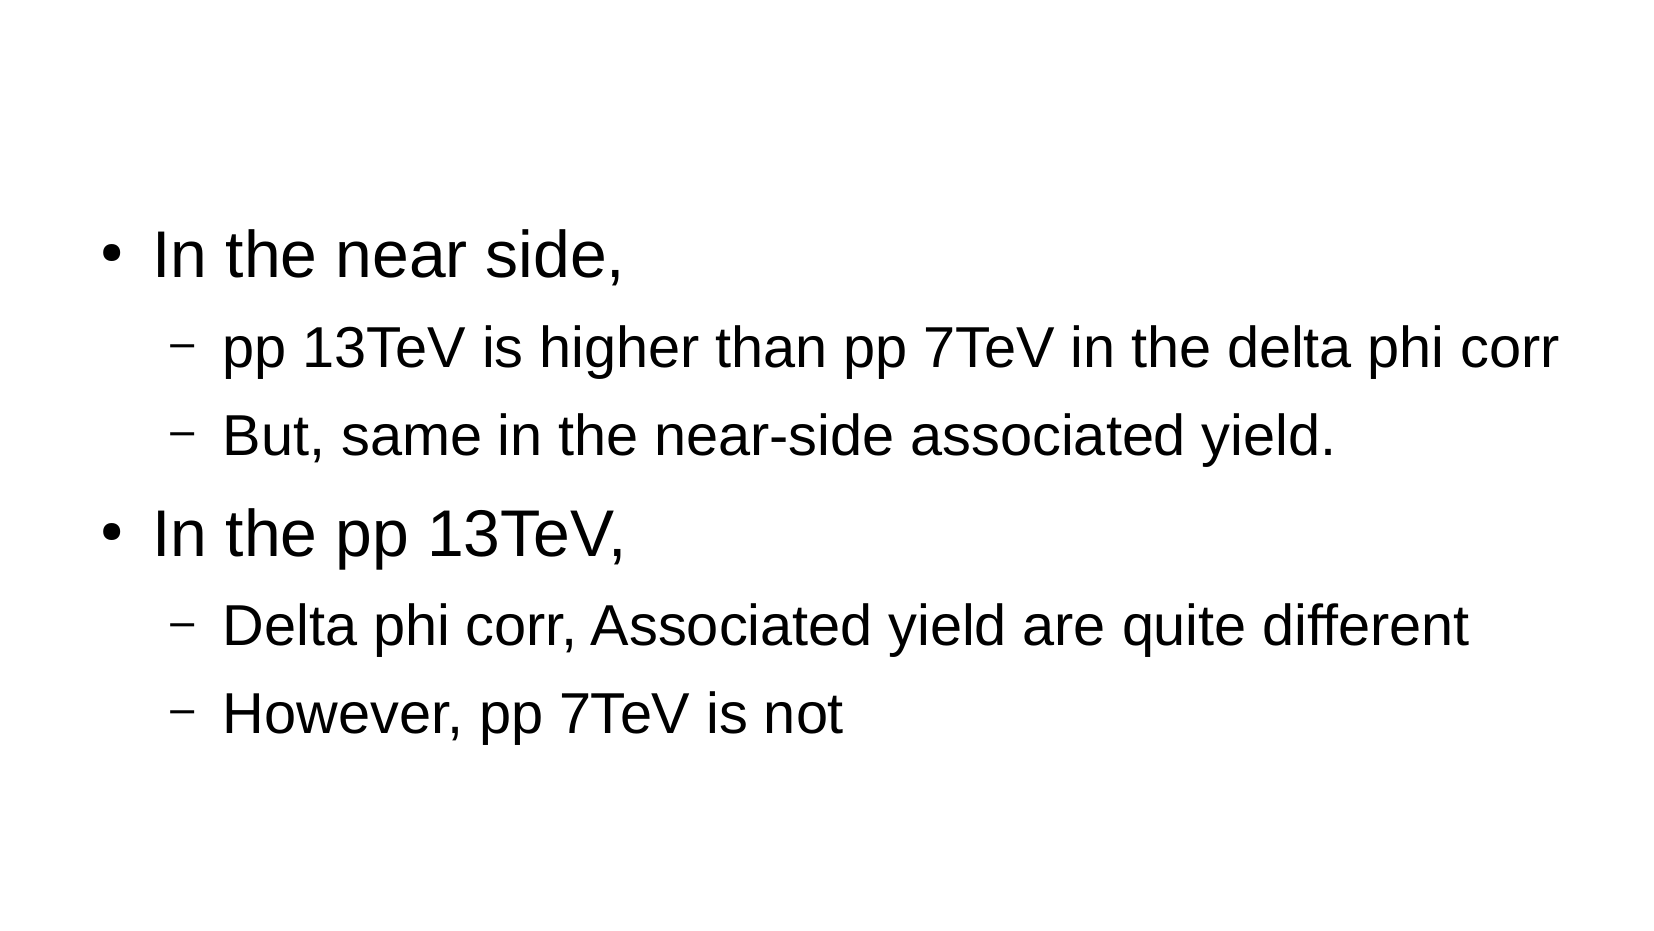

#
In the near side,
pp 13TeV is higher than pp 7TeV in the delta phi corr
But, same in the near-side associated yield.
In the pp 13TeV,
Delta phi corr, Associated yield are quite different
However, pp 7TeV is not